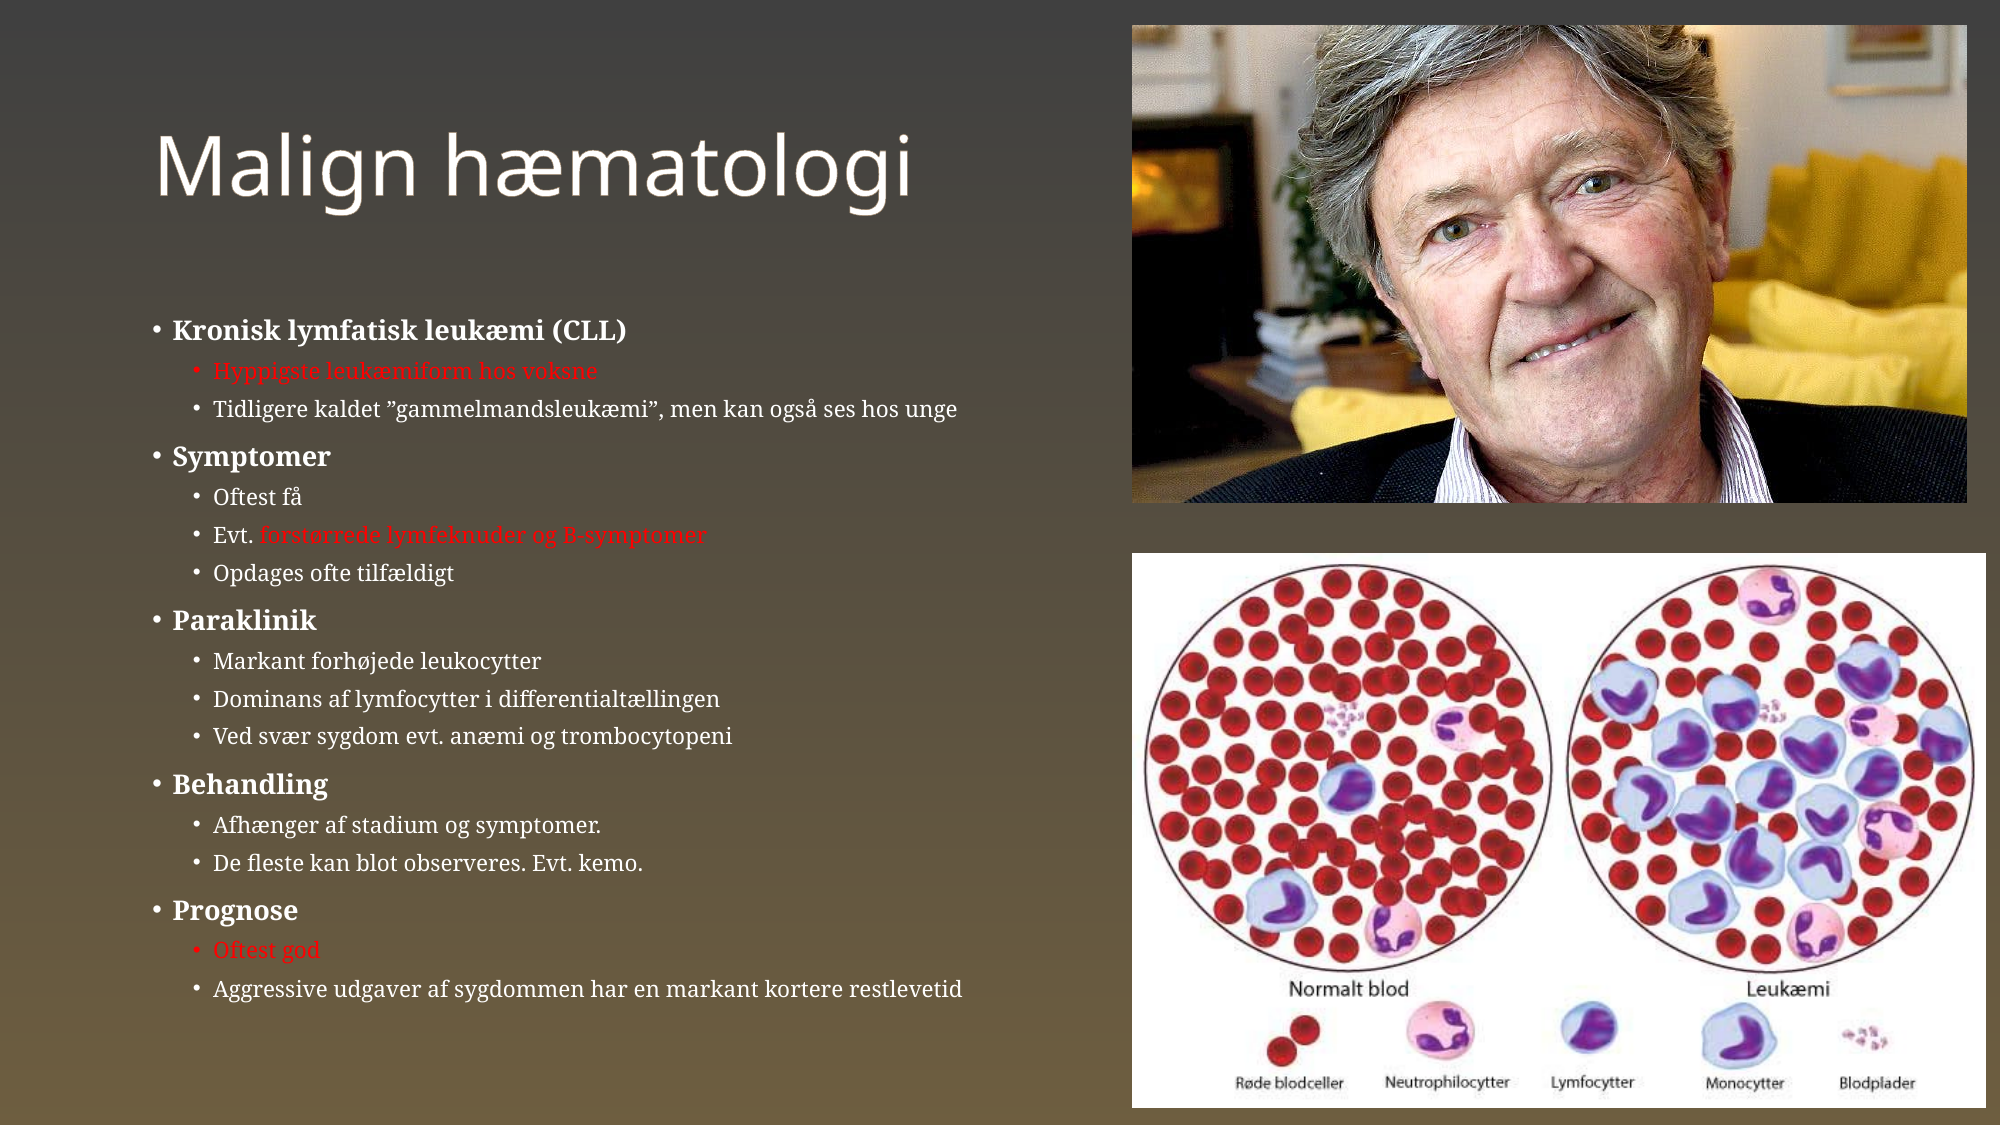

# Malign hæmatologi
Kronisk lymfatisk leukæmi (CLL)
Hyppigste leukæmiform hos voksne
Tidligere kaldet ”gammelmandsleukæmi”, men kan også ses hos unge
Symptomer
Oftest få
Evt. forstørrede lymfeknuder og B-symptomer
Opdages ofte tilfældigt
Paraklinik
Markant forhøjede leukocytter
Dominans af lymfocytter i differentialtællingen
Ved svær sygdom evt. anæmi og trombocytopeni
Behandling
Afhænger af stadium og symptomer.
De fleste kan blot observeres. Evt. kemo.
Prognose
Oftest god
Aggressive udgaver af sygdommen har en markant kortere restlevetid